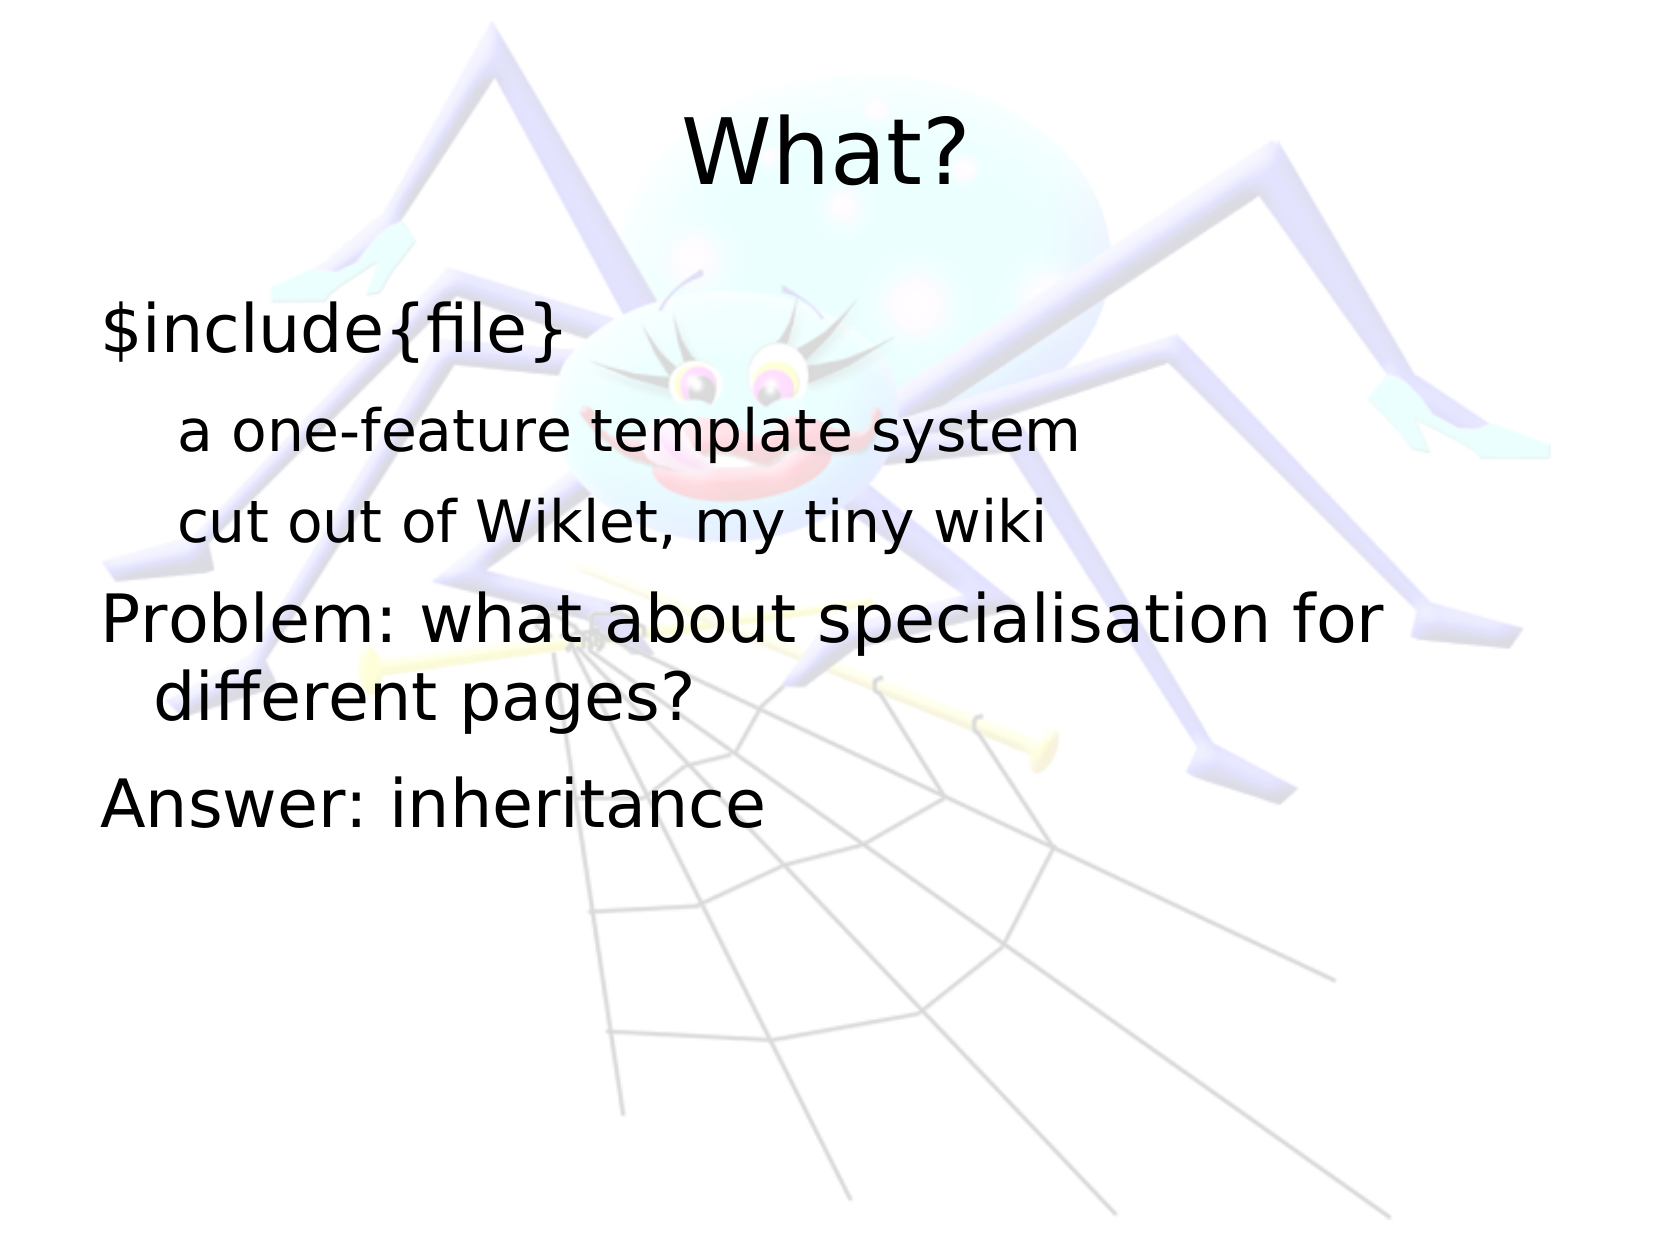

# What?
$include{file}
a one-feature template system
cut out of Wiklet, my tiny wiki
Problem: what about specialisation for different pages?
Answer: inheritance